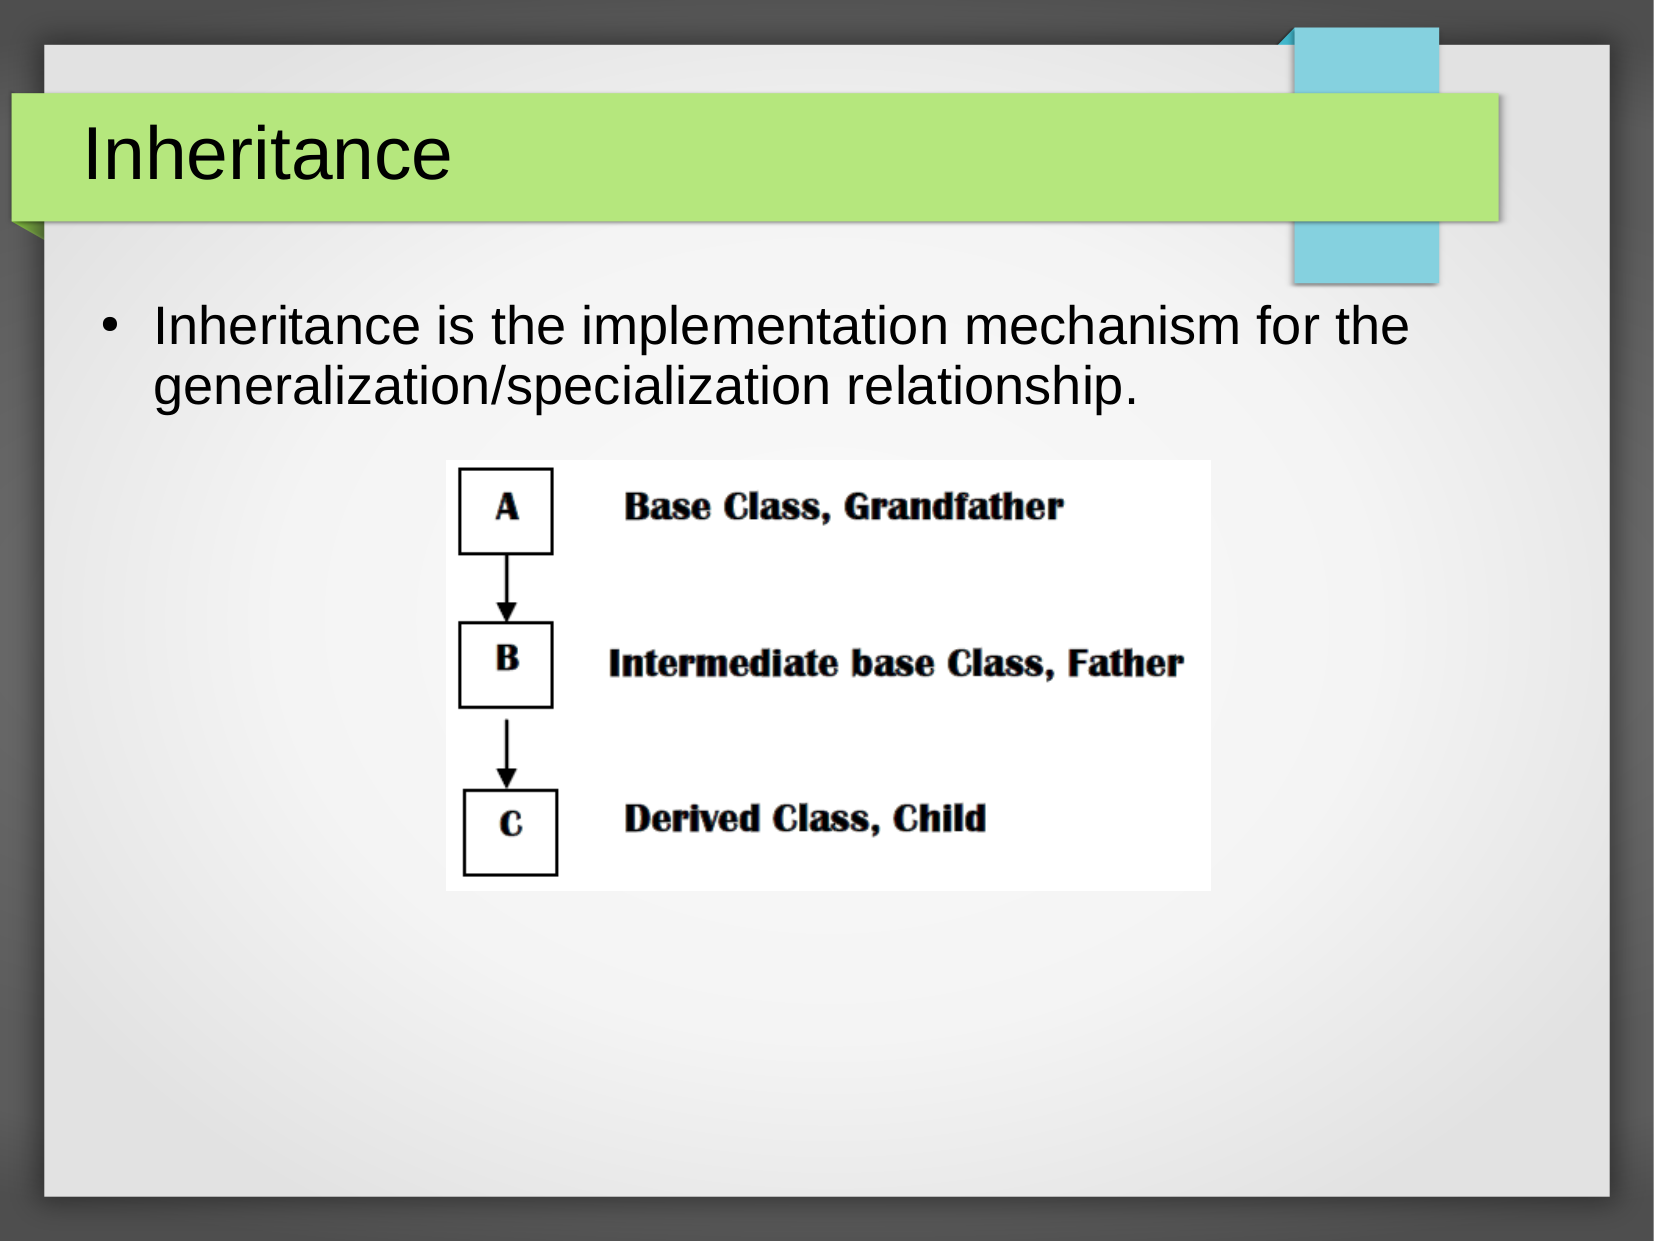

# Inheritance
Inheritance is the implementation mechanism for the generalization/specialization relationship.